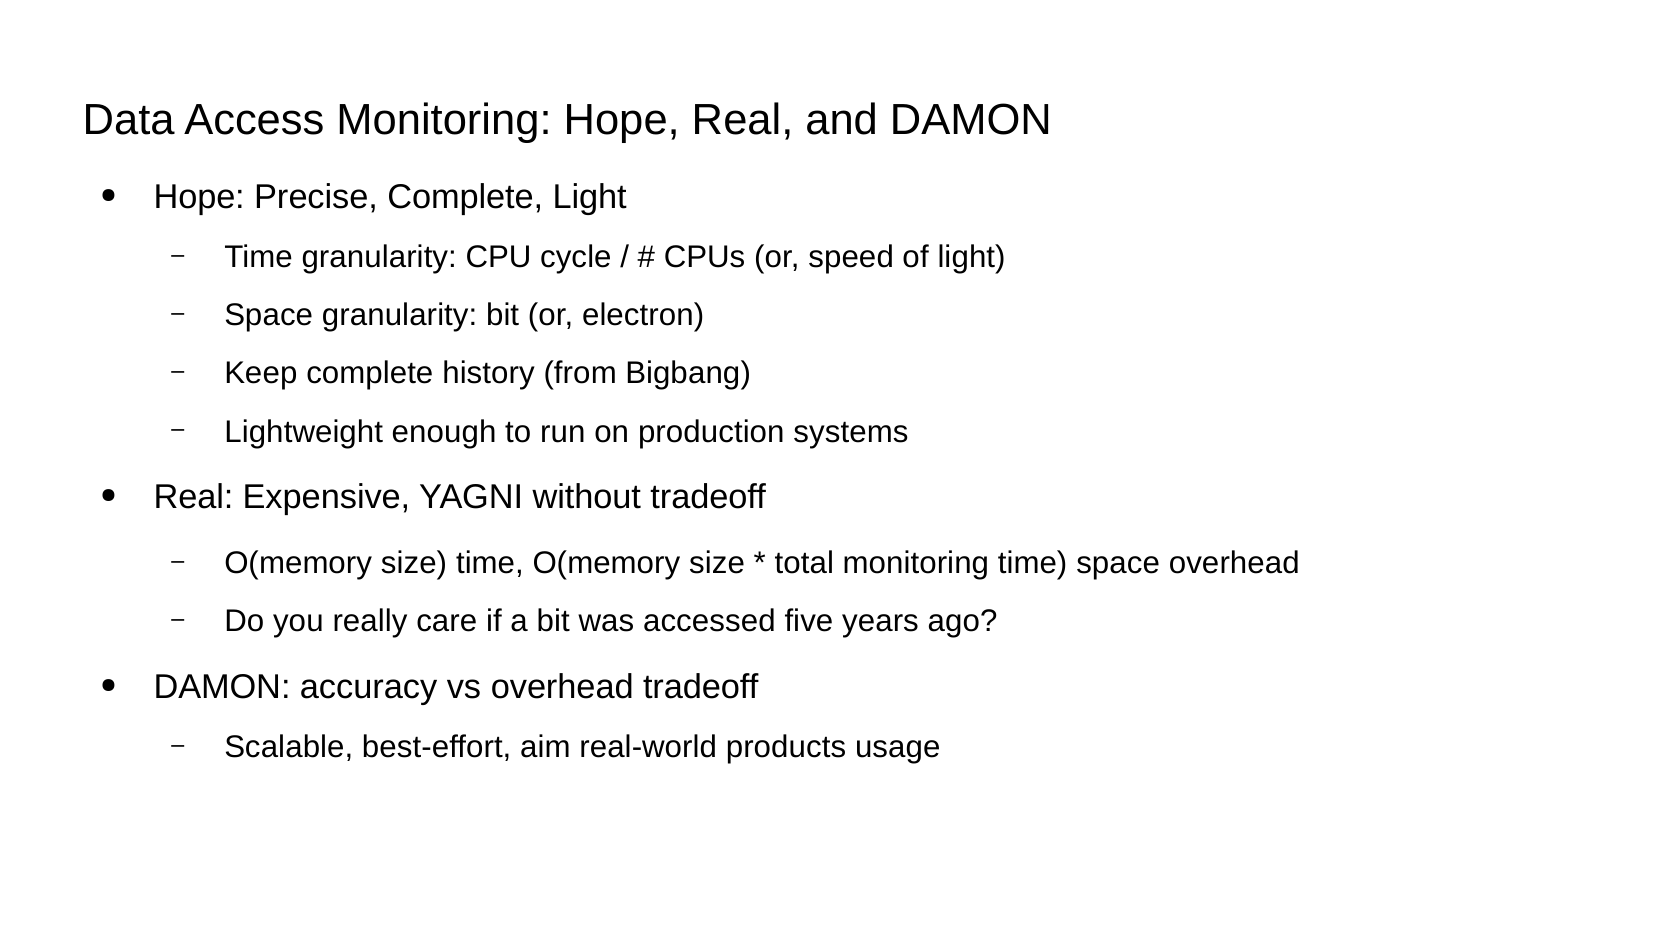

# Data Access Monitoring: Hope, Real, and DAMON
Hope: Precise, Complete, Light
Time granularity: CPU cycle / # CPUs (or, speed of light)
Space granularity: bit (or, electron)
Keep complete history (from Bigbang)
Lightweight enough to run on production systems
Real: Expensive, YAGNI without tradeoff
O(memory size) time, O(memory size * total monitoring time) space overhead
Do you really care if a bit was accessed five years ago?
DAMON: accuracy vs overhead tradeoff
Scalable, best-effort, aim real-world products usage